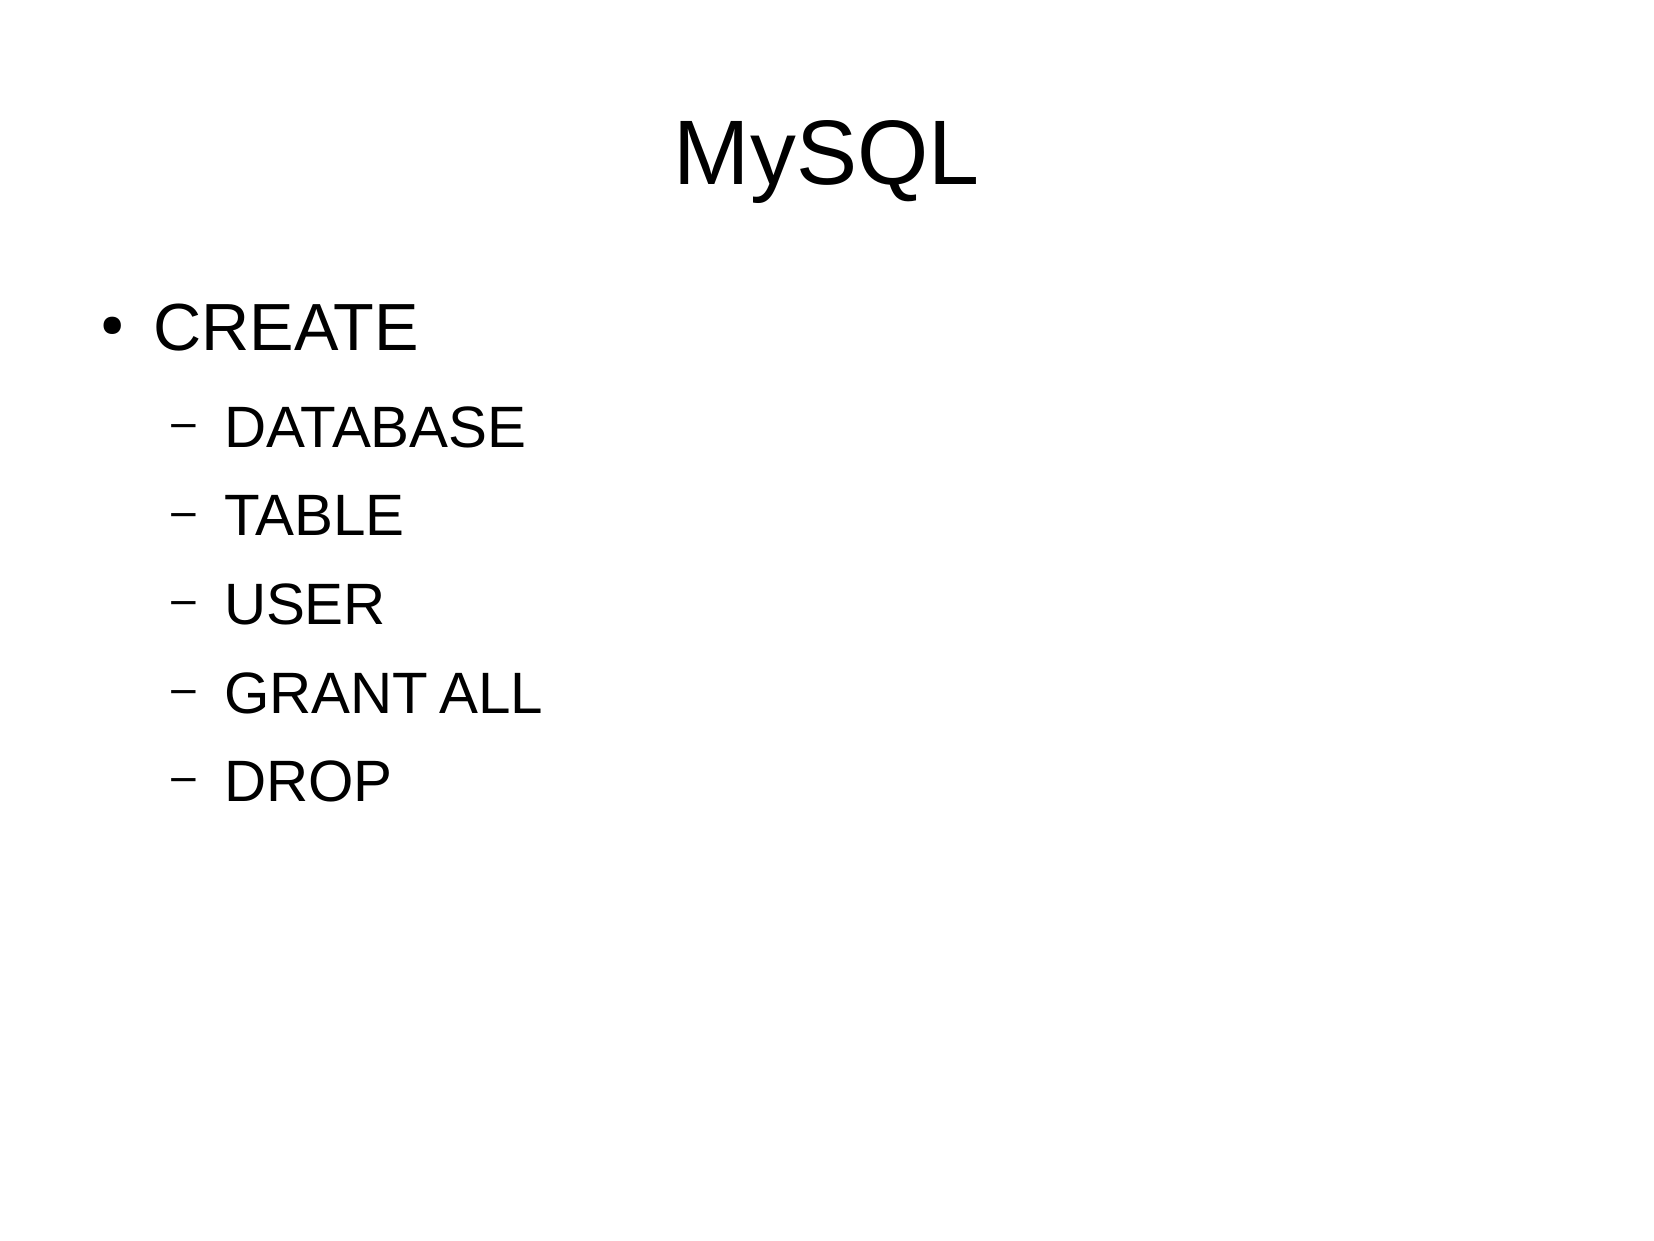

# MySQL
CREATE
DATABASE
TABLE
USER
GRANT ALL
DROP